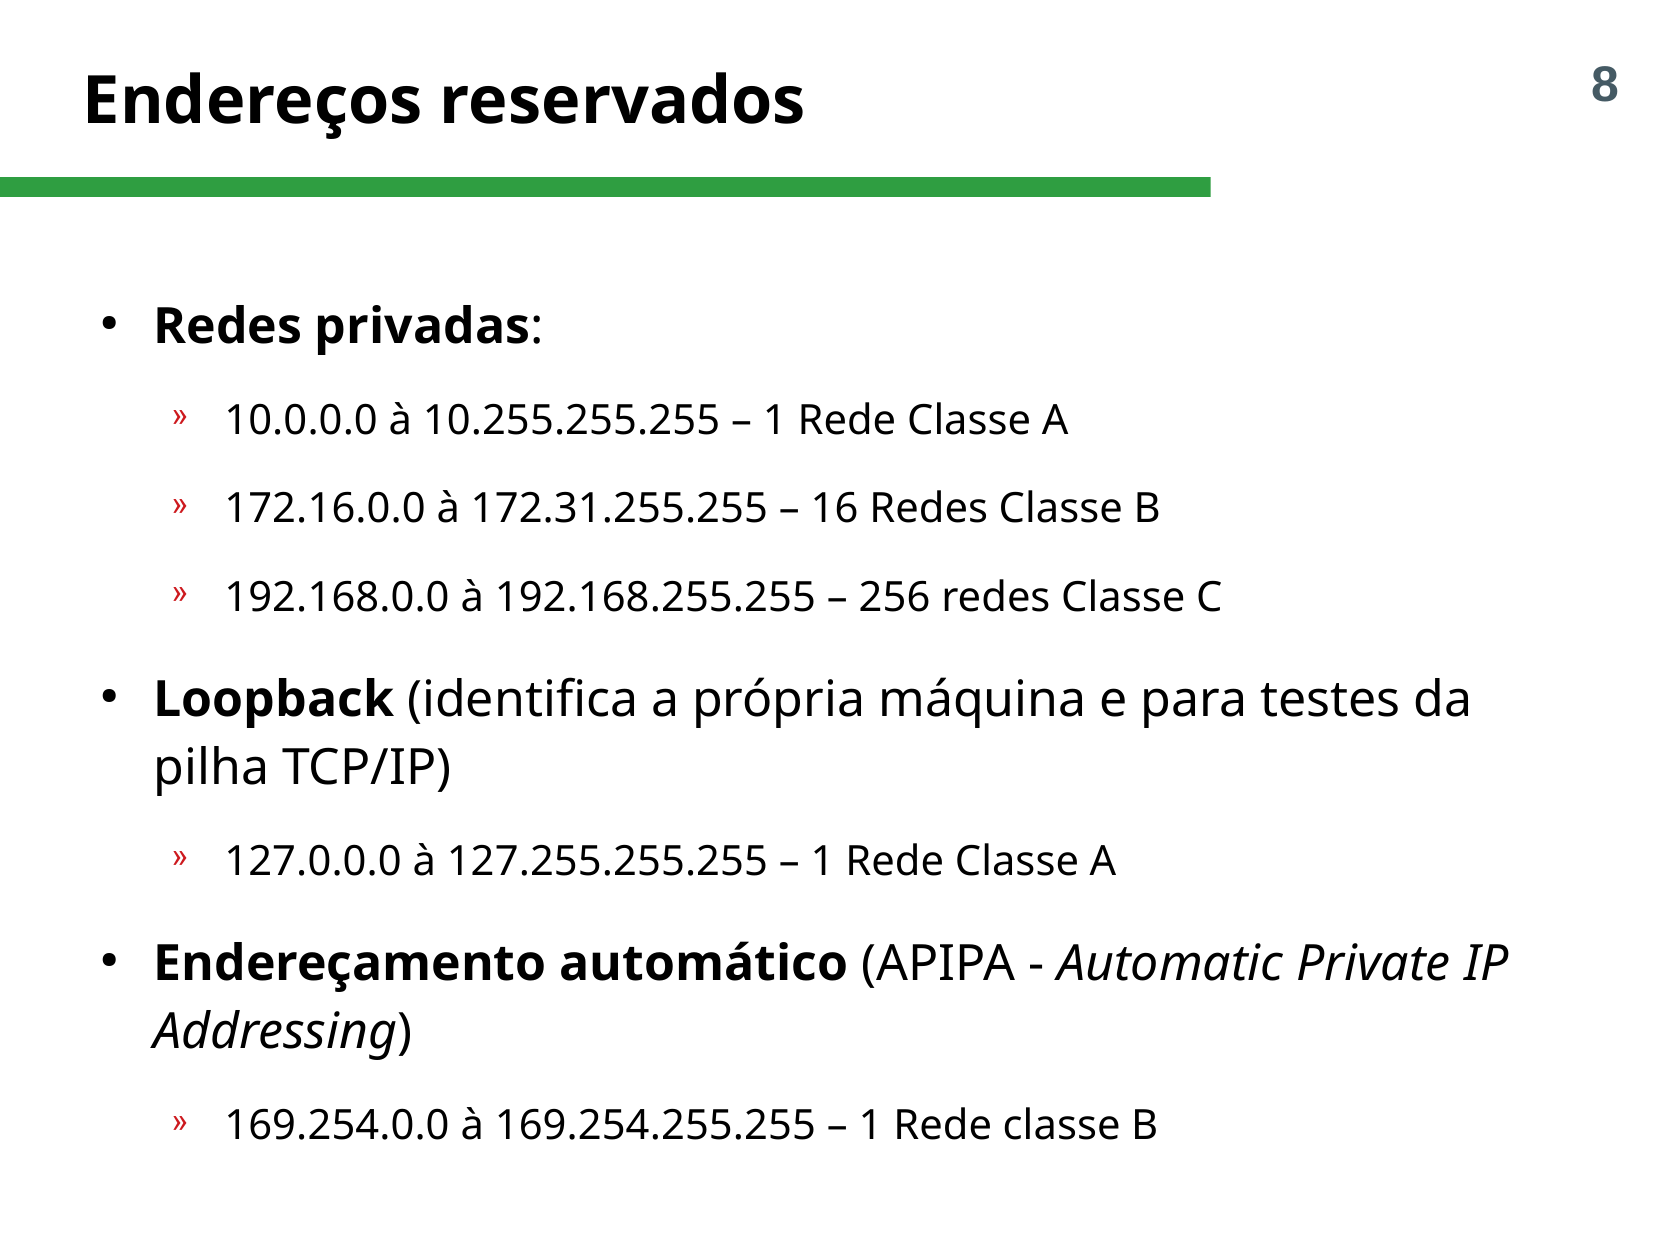

# Endereços reservados
Redes privadas:
10.0.0.0 à 10.255.255.255 – 1 Rede Classe A
172.16.0.0 à 172.31.255.255 – 16 Redes Classe B
192.168.0.0 à 192.168.255.255 – 256 redes Classe C
Loopback (identifica a própria máquina e para testes da pilha TCP/IP)
127.0.0.0 à 127.255.255.255 – 1 Rede Classe A
Endereçamento automático (APIPA - Automatic Private IP Addressing)
169.254.0.0 à 169.254.255.255 – 1 Rede classe B